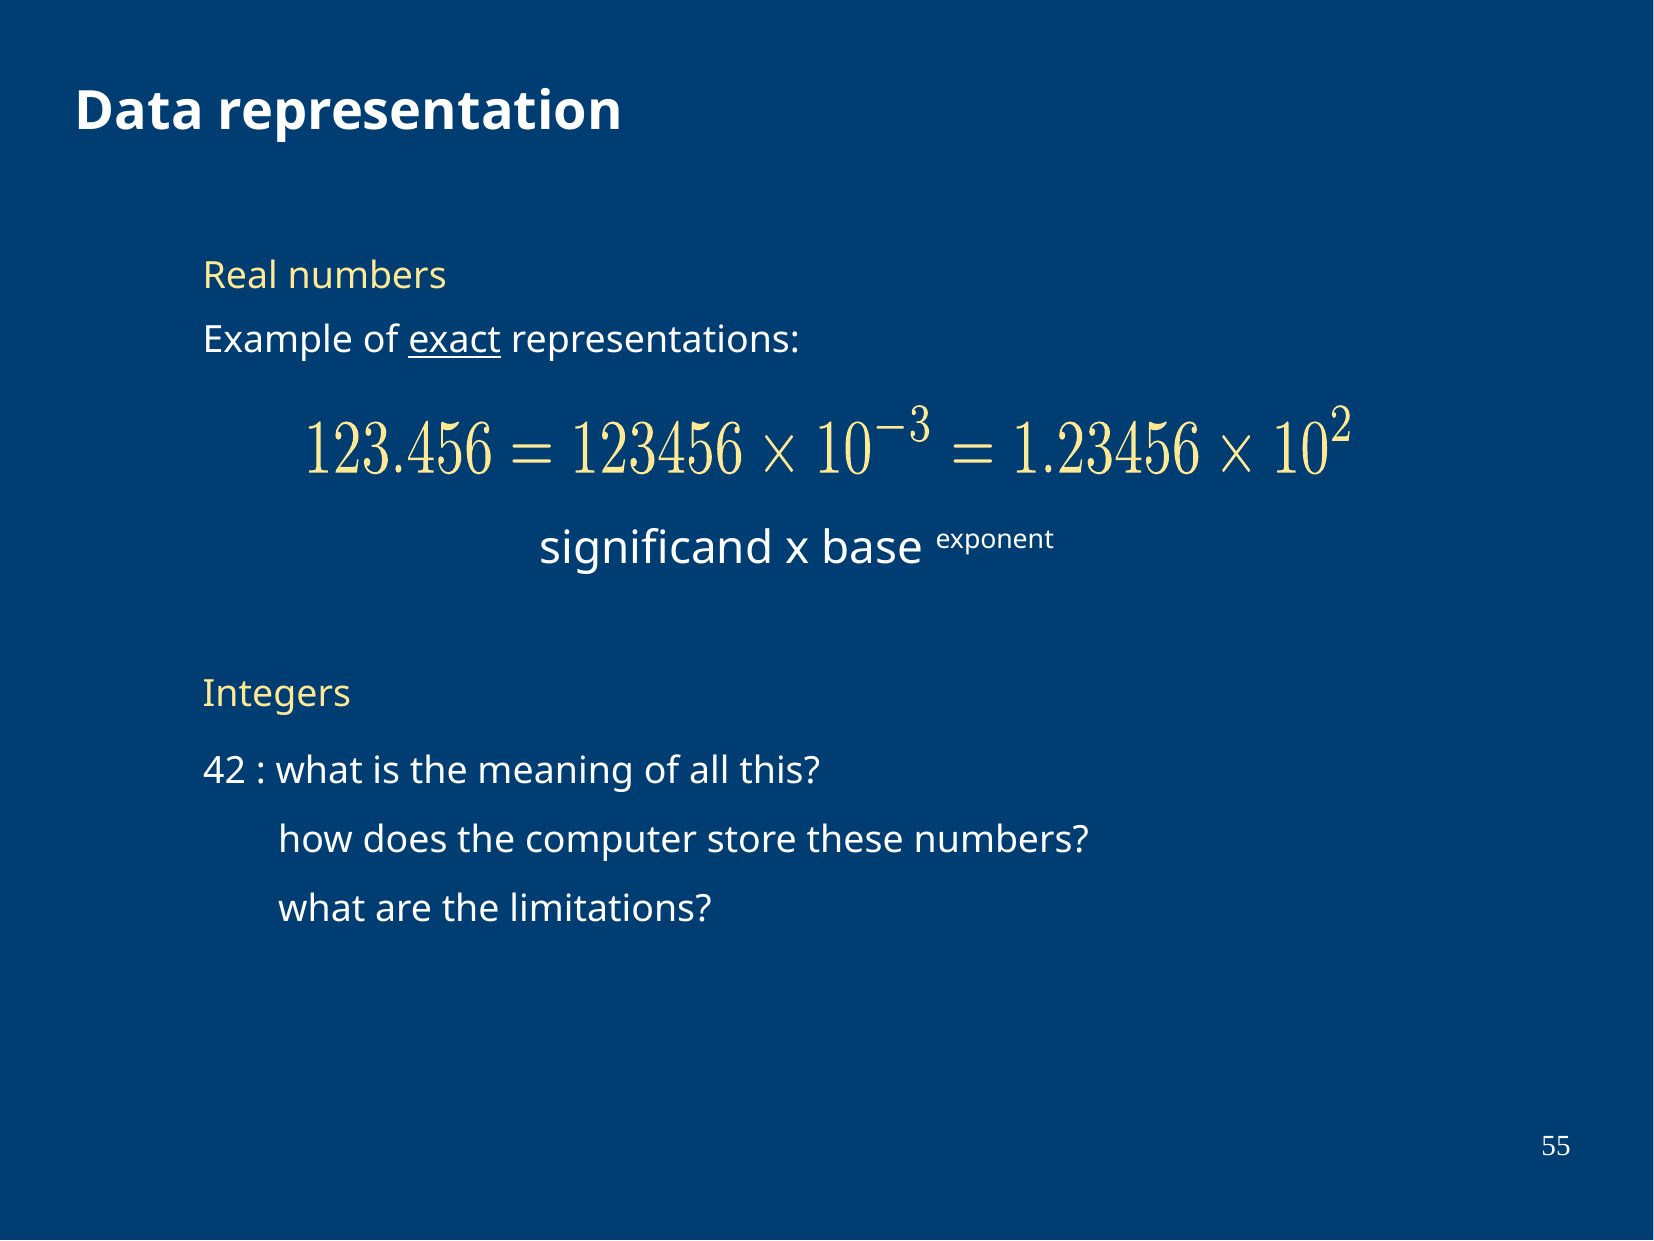

Data representation
Real numbers
Example of exact representations:
significand x base exponent
Integers
42 : what is the meaning of all this?
	how does the computer store these numbers?
	what are the limitations?